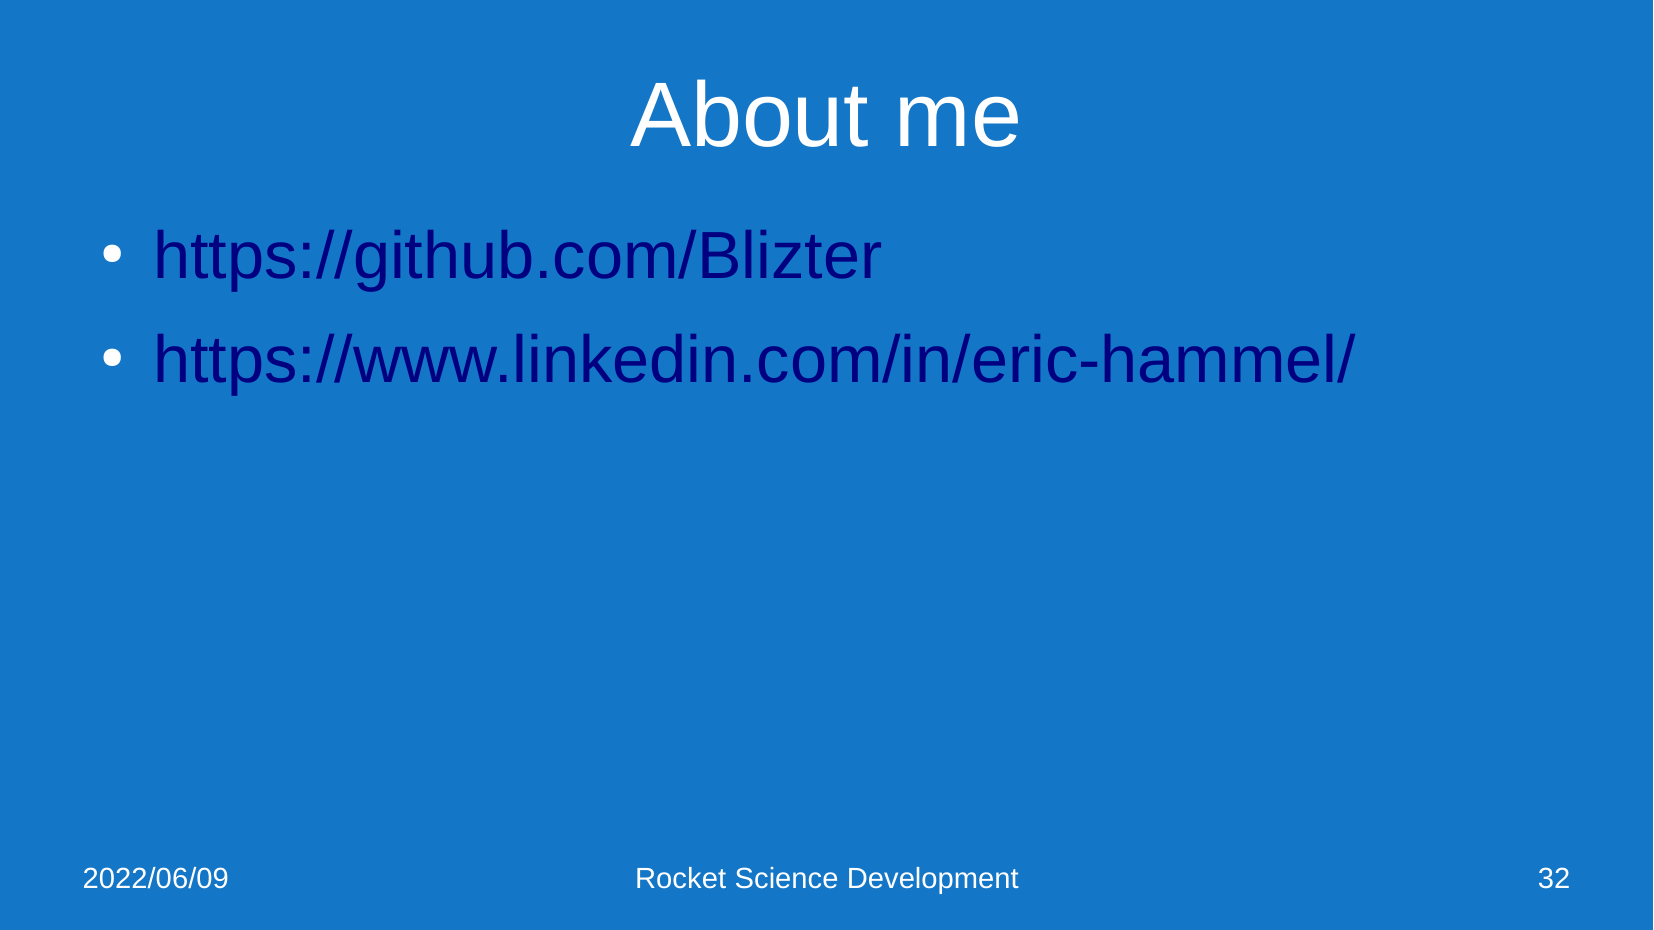

# About me
https://github.com/Blizter
https://www.linkedin.com/in/eric-hammel/
2022/06/09
Rocket Science Development
32